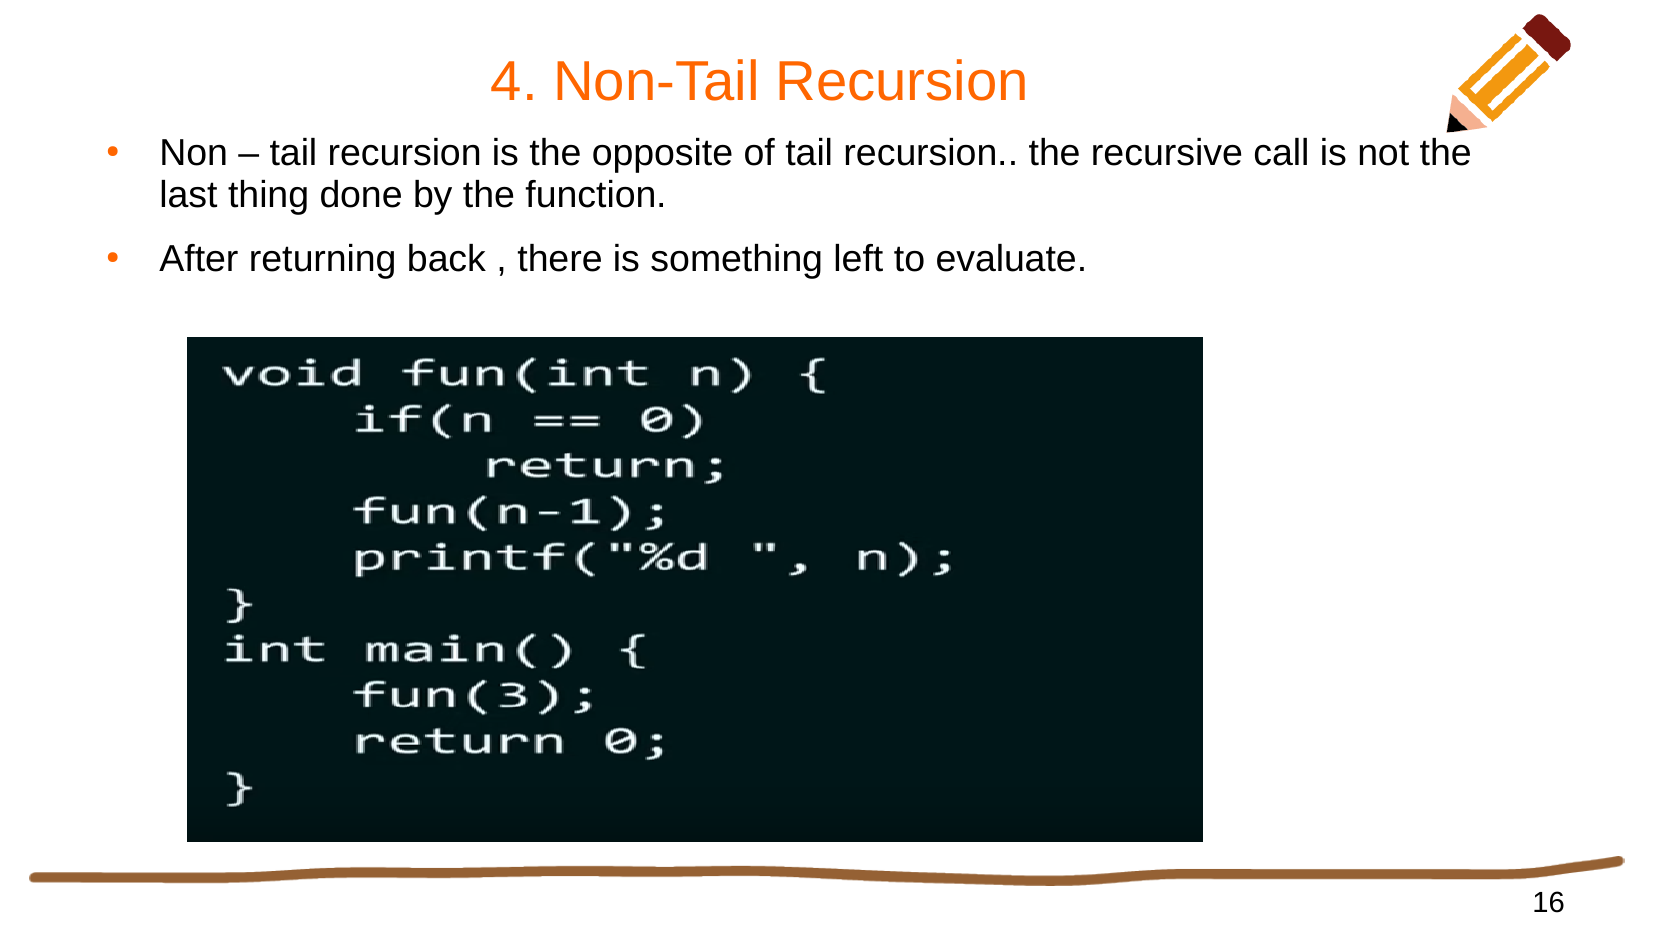

# 4. Non-Tail Recursion
Non – tail recursion is the opposite of tail recursion.. the recursive call is not the last thing done by the function.
After returning back , there is something left to evaluate.
16